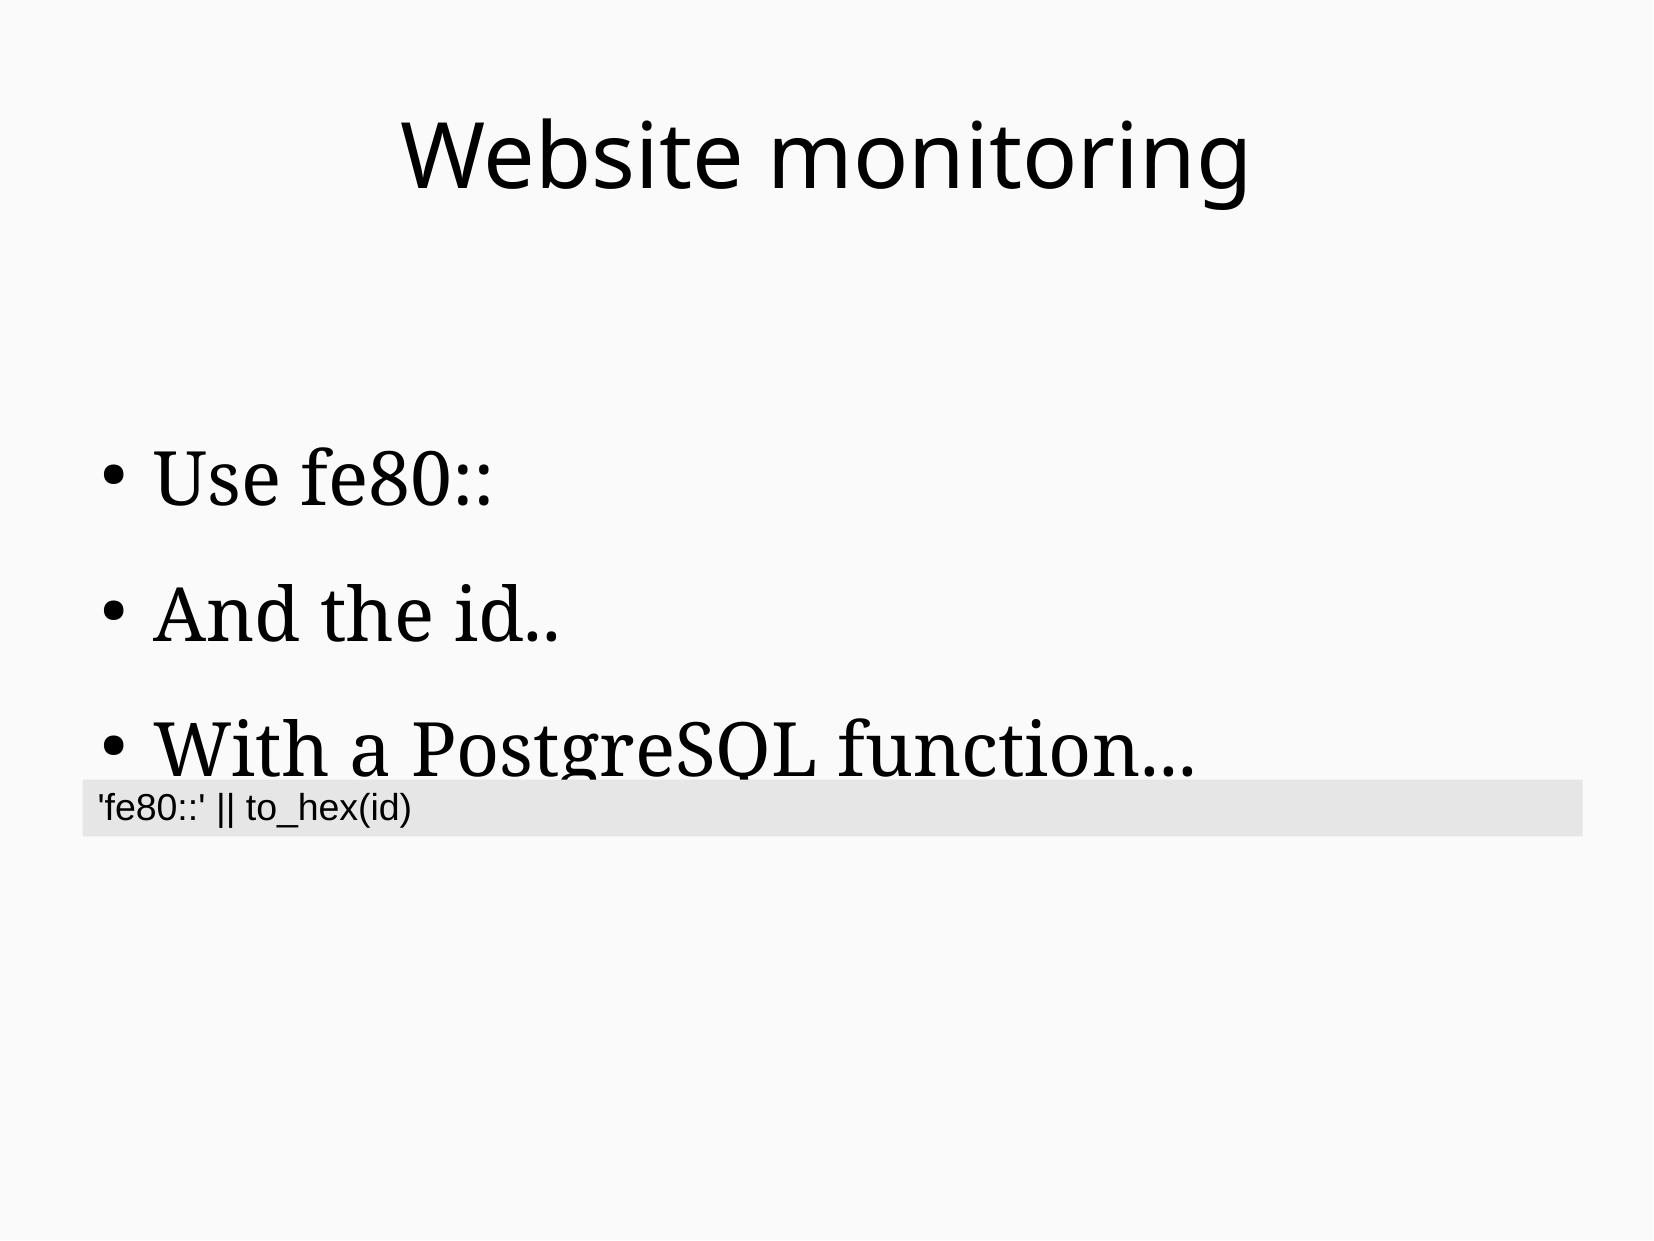

# Website monitoring
Use fe80::
And the id..
With a PostgreSQL function...
'fe80::' || to_hex(id)